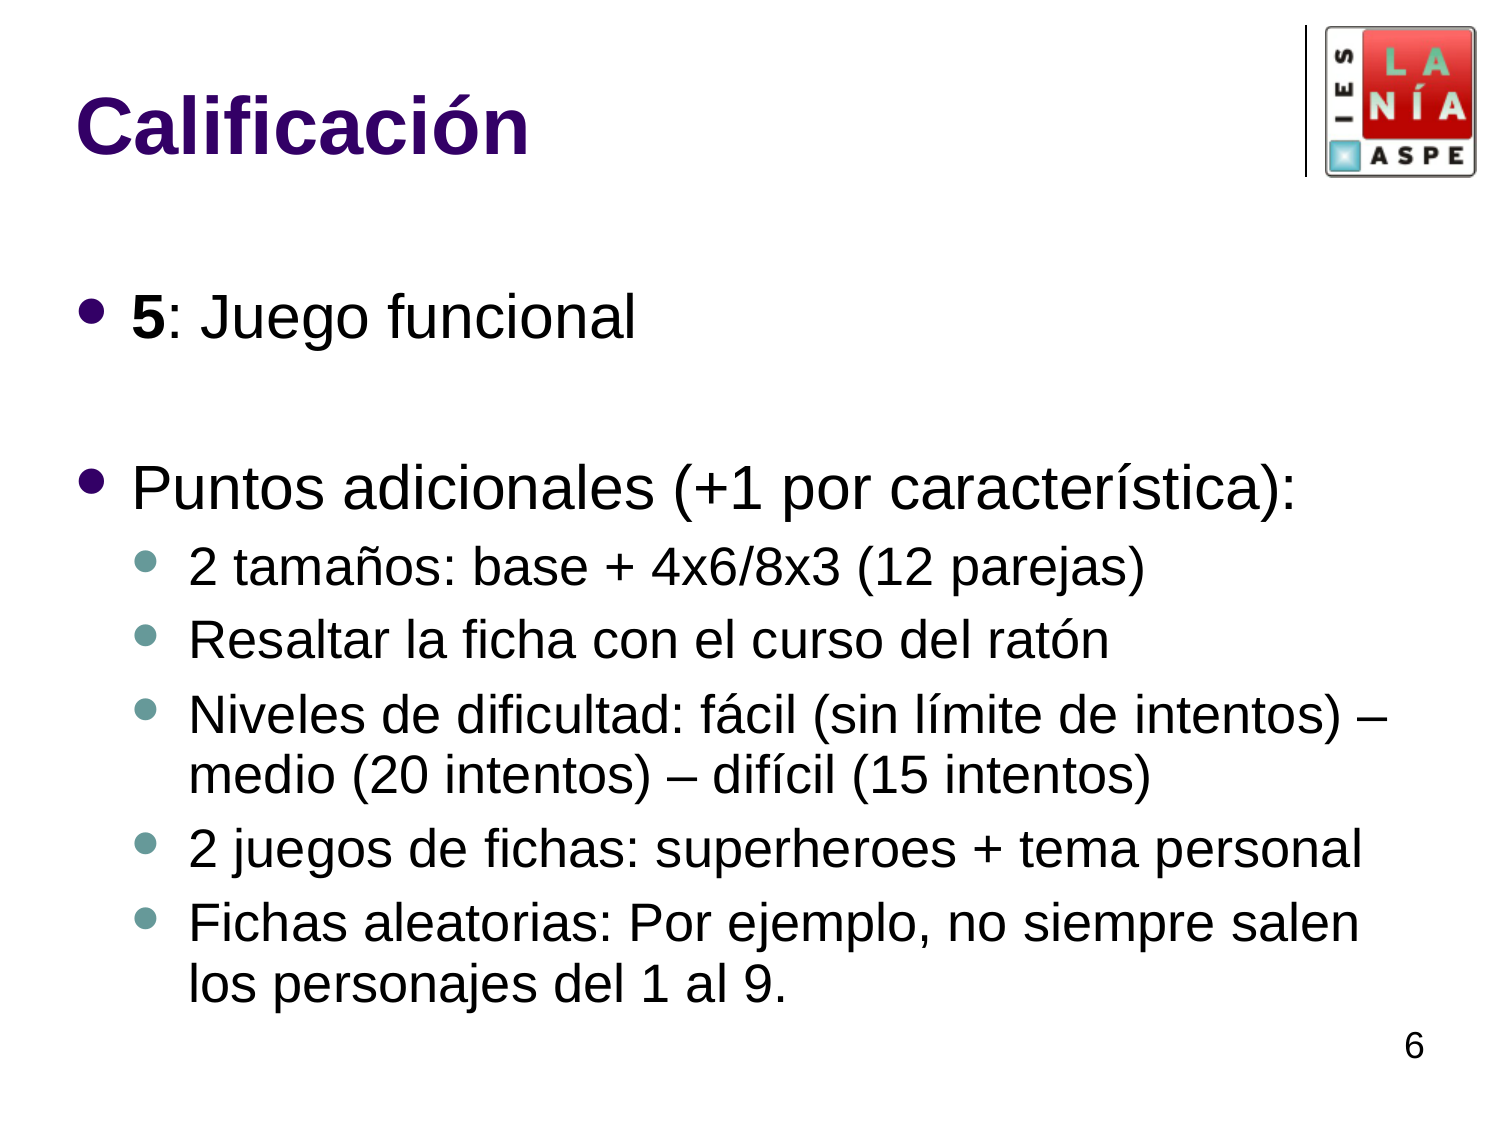

# Calificación
5: Juego funcional
Puntos adicionales (+1 por característica):
2 tamaños: base + 4x6/8x3 (12 parejas)
Resaltar la ficha con el curso del ratón
Niveles de dificultad: fácil (sin límite de intentos) – medio (20 intentos) – difícil (15 intentos)
2 juegos de fichas: superheroes + tema personal
Fichas aleatorias: Por ejemplo, no siempre salen los personajes del 1 al 9.
6